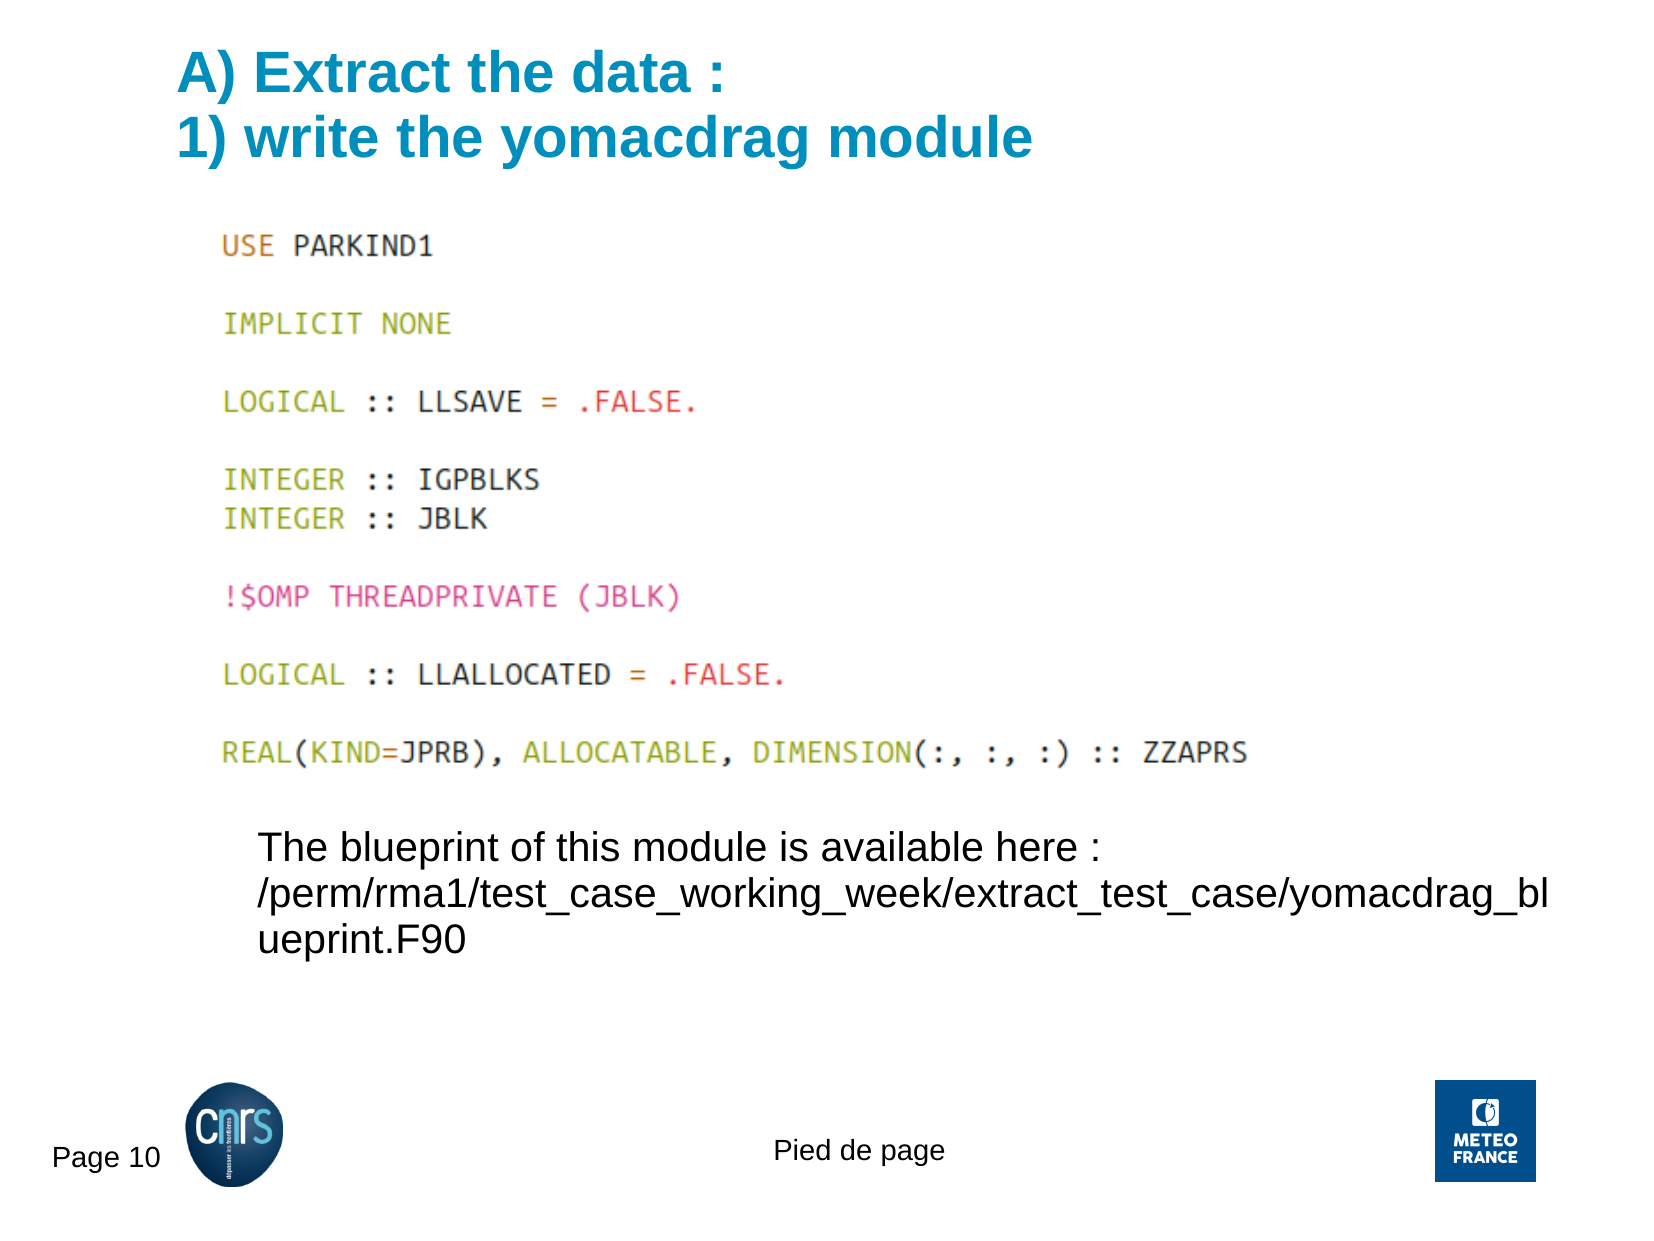

# A) Extract the data : 1) write the yomacdrag module
The blueprint of this module is available here : /perm/rma1/test_case_working_week/extract_test_case/yomacdrag_blueprint.F90
Pied de page
10